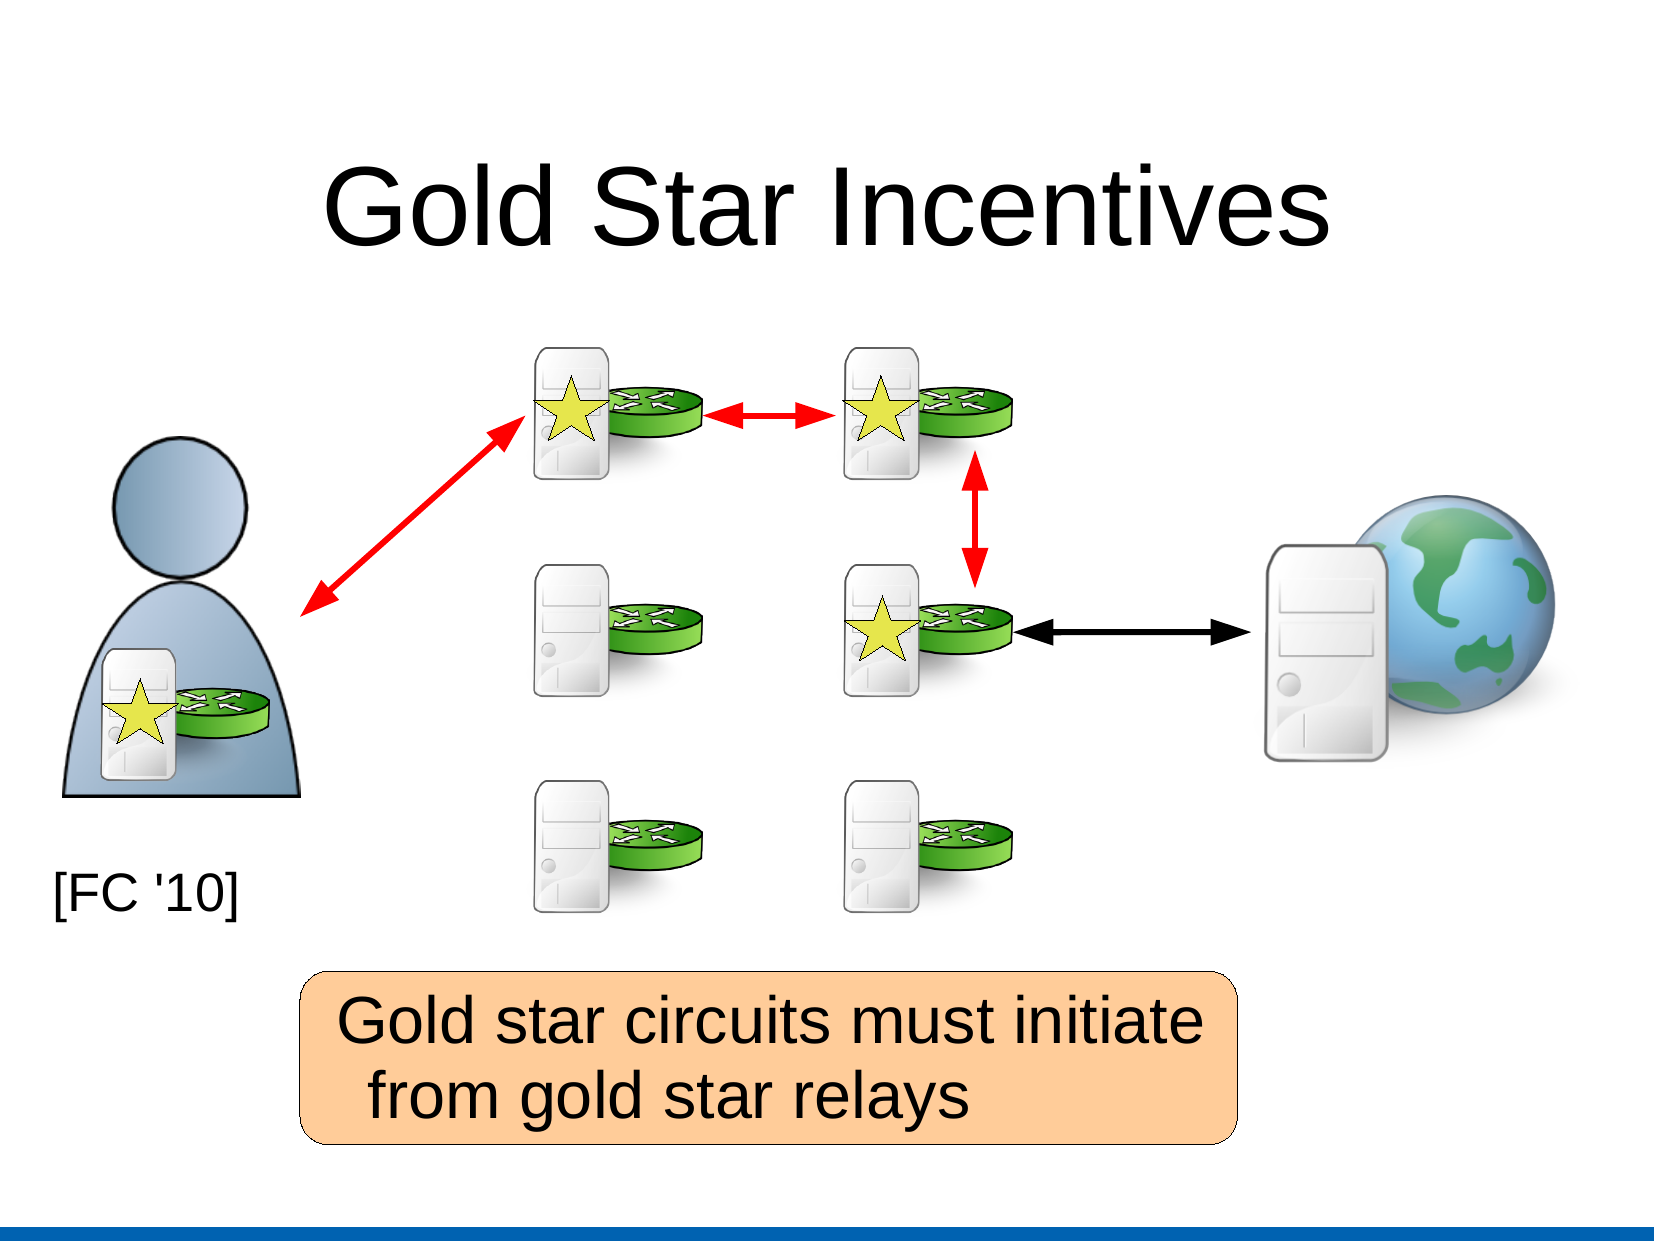

# Gold Star Incentives
[FC '10]
Gold star circuits must initiate
 from gold star relays